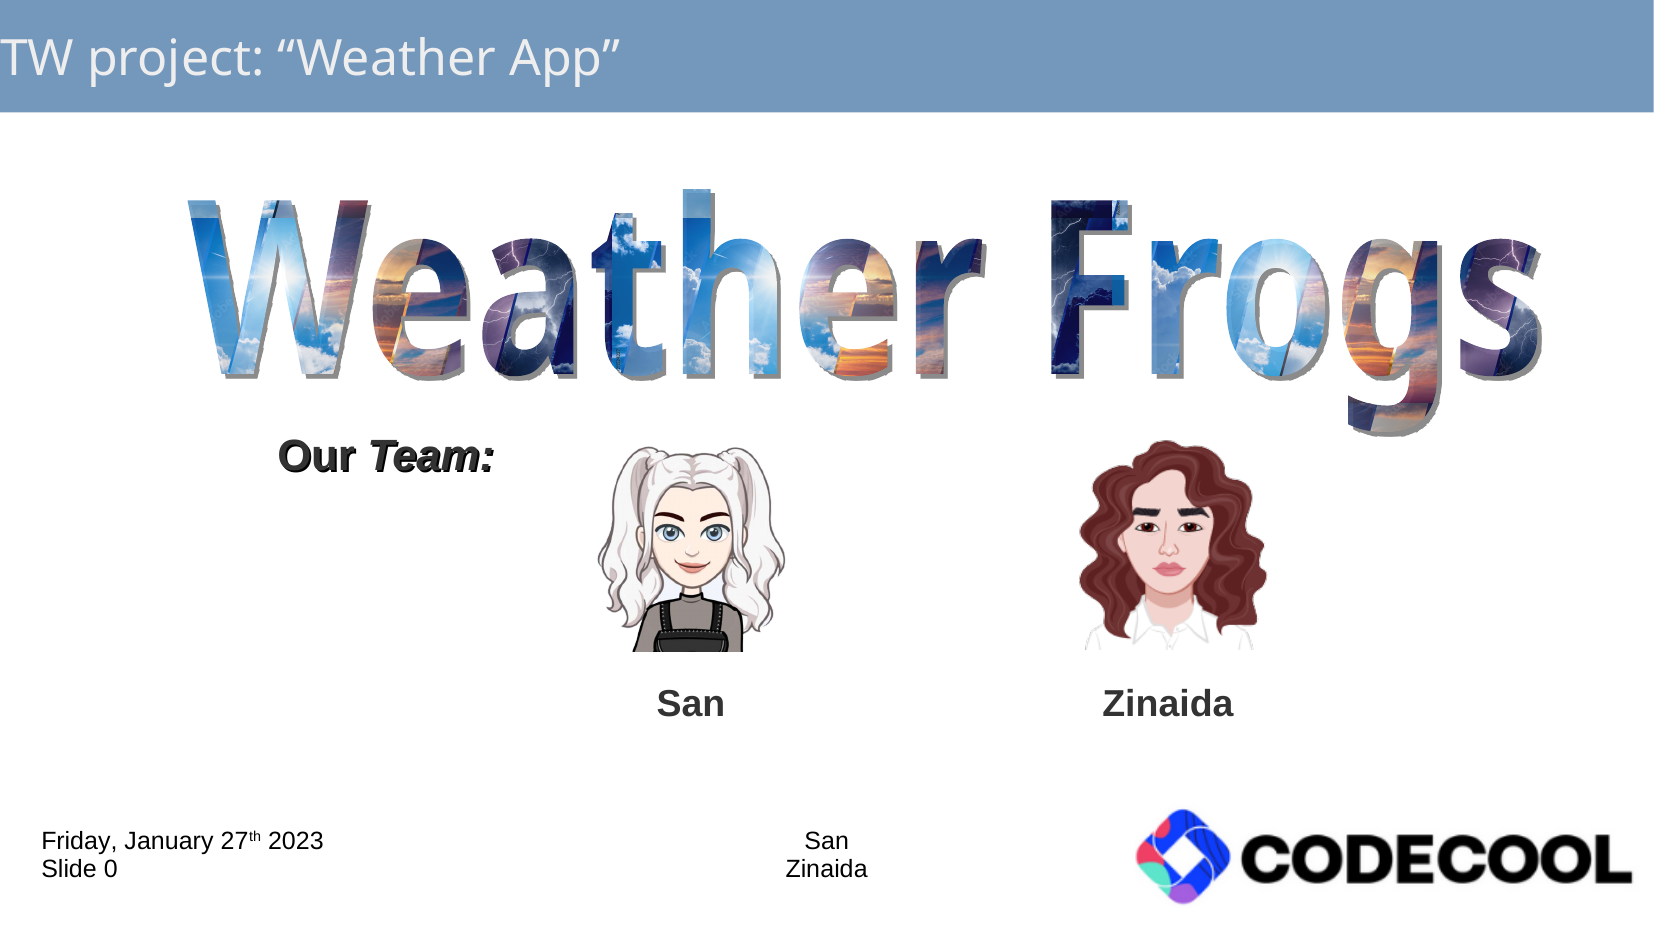

# TW project: “Weather App”
Weather Frogs
Our Team:
 San
Zinaida
Friday, January 27th 2023
Slide 0
San
Zinaida